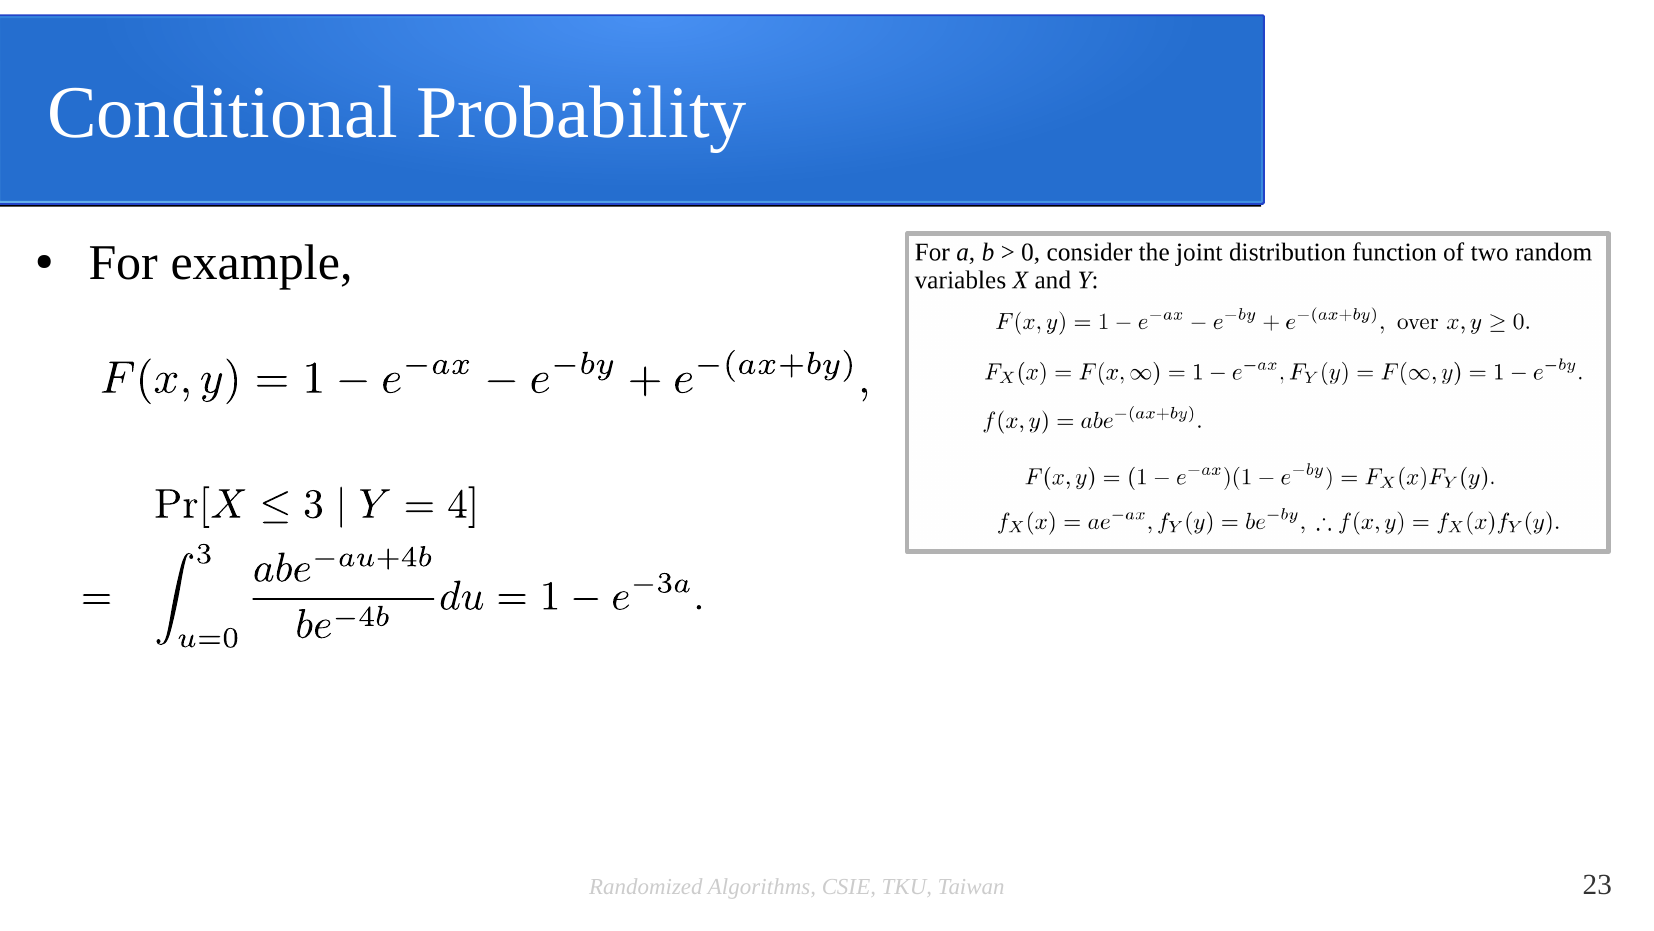

# Conditional Probability
For example,
23
Randomized Algorithms, CSIE, TKU, Taiwan